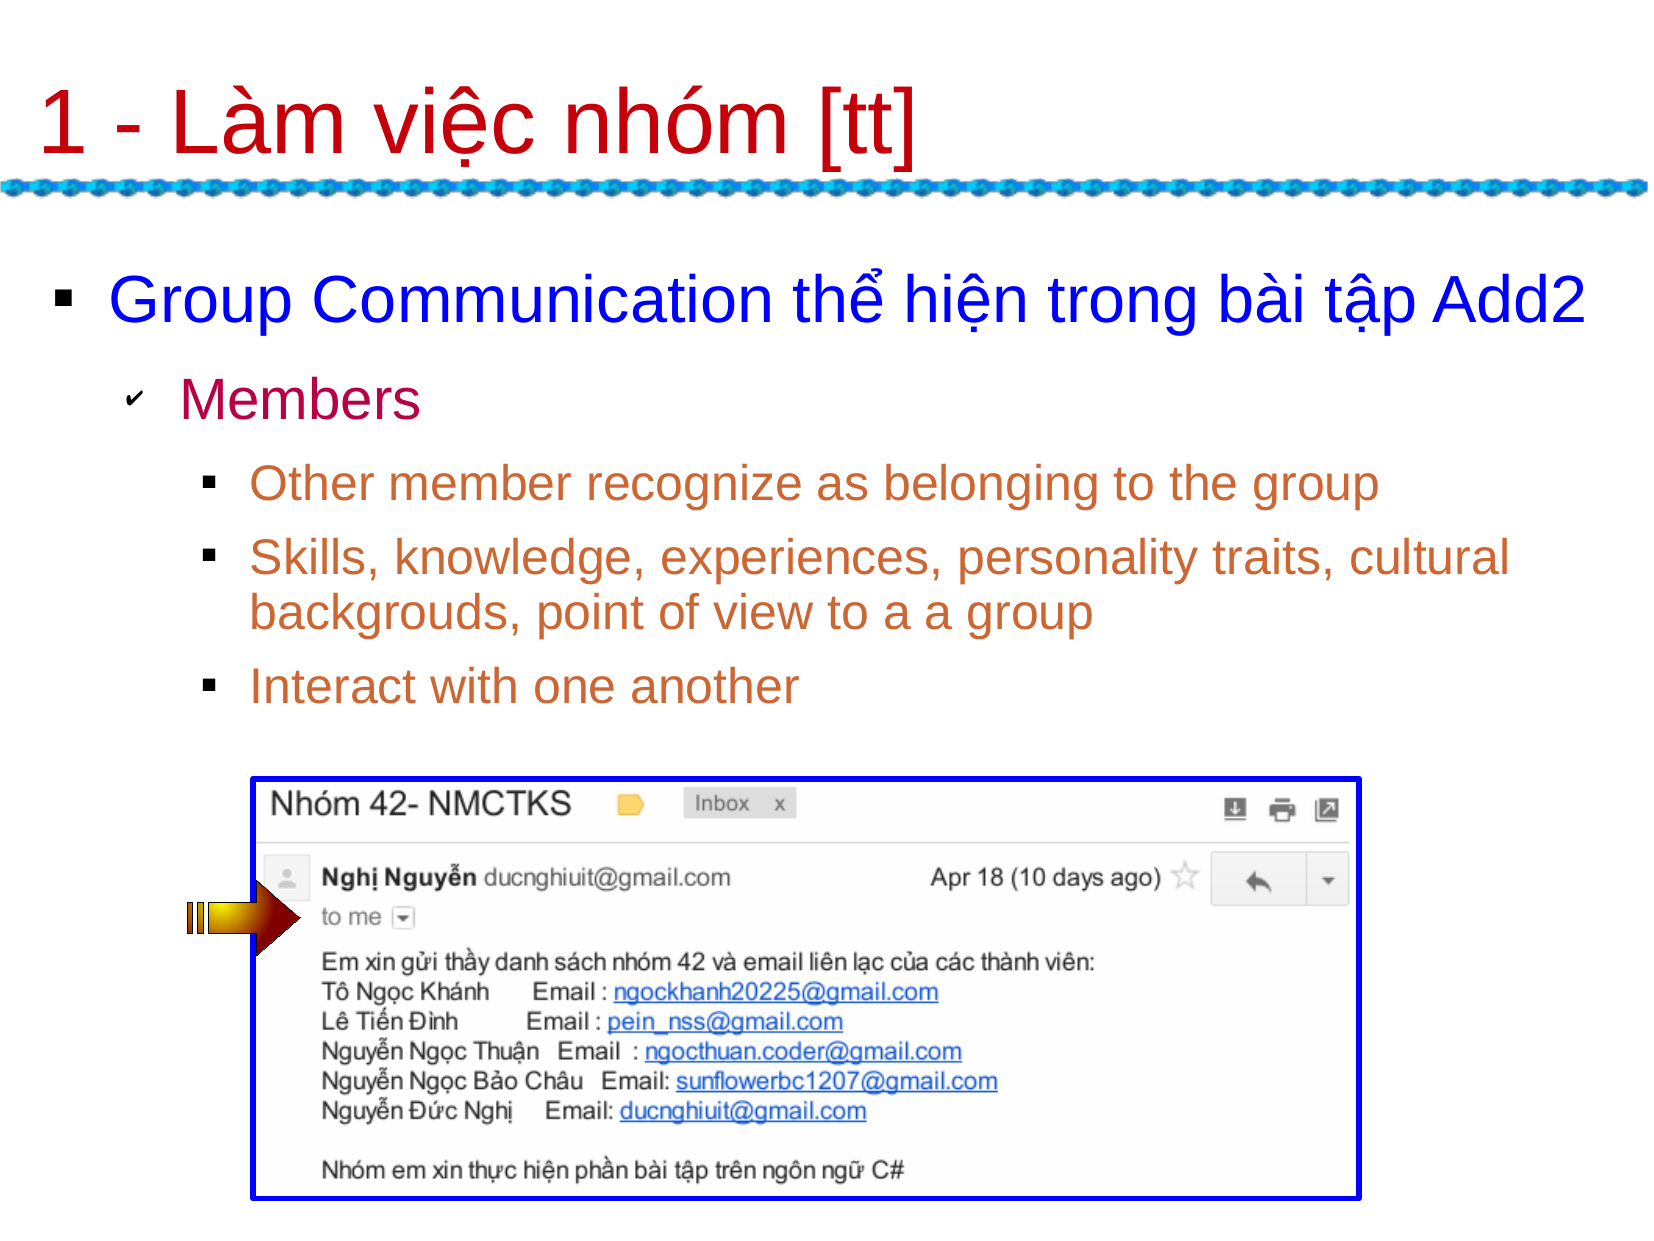

# 1 - Làm việc nhóm [tt]
Group Communication thể hiện trong bài tập Add2
Members
Other member recognize as belonging to the group
Skills, knowledge, experiences, personality traits, cultural backgrouds, point of view to a a group
Interact with one another